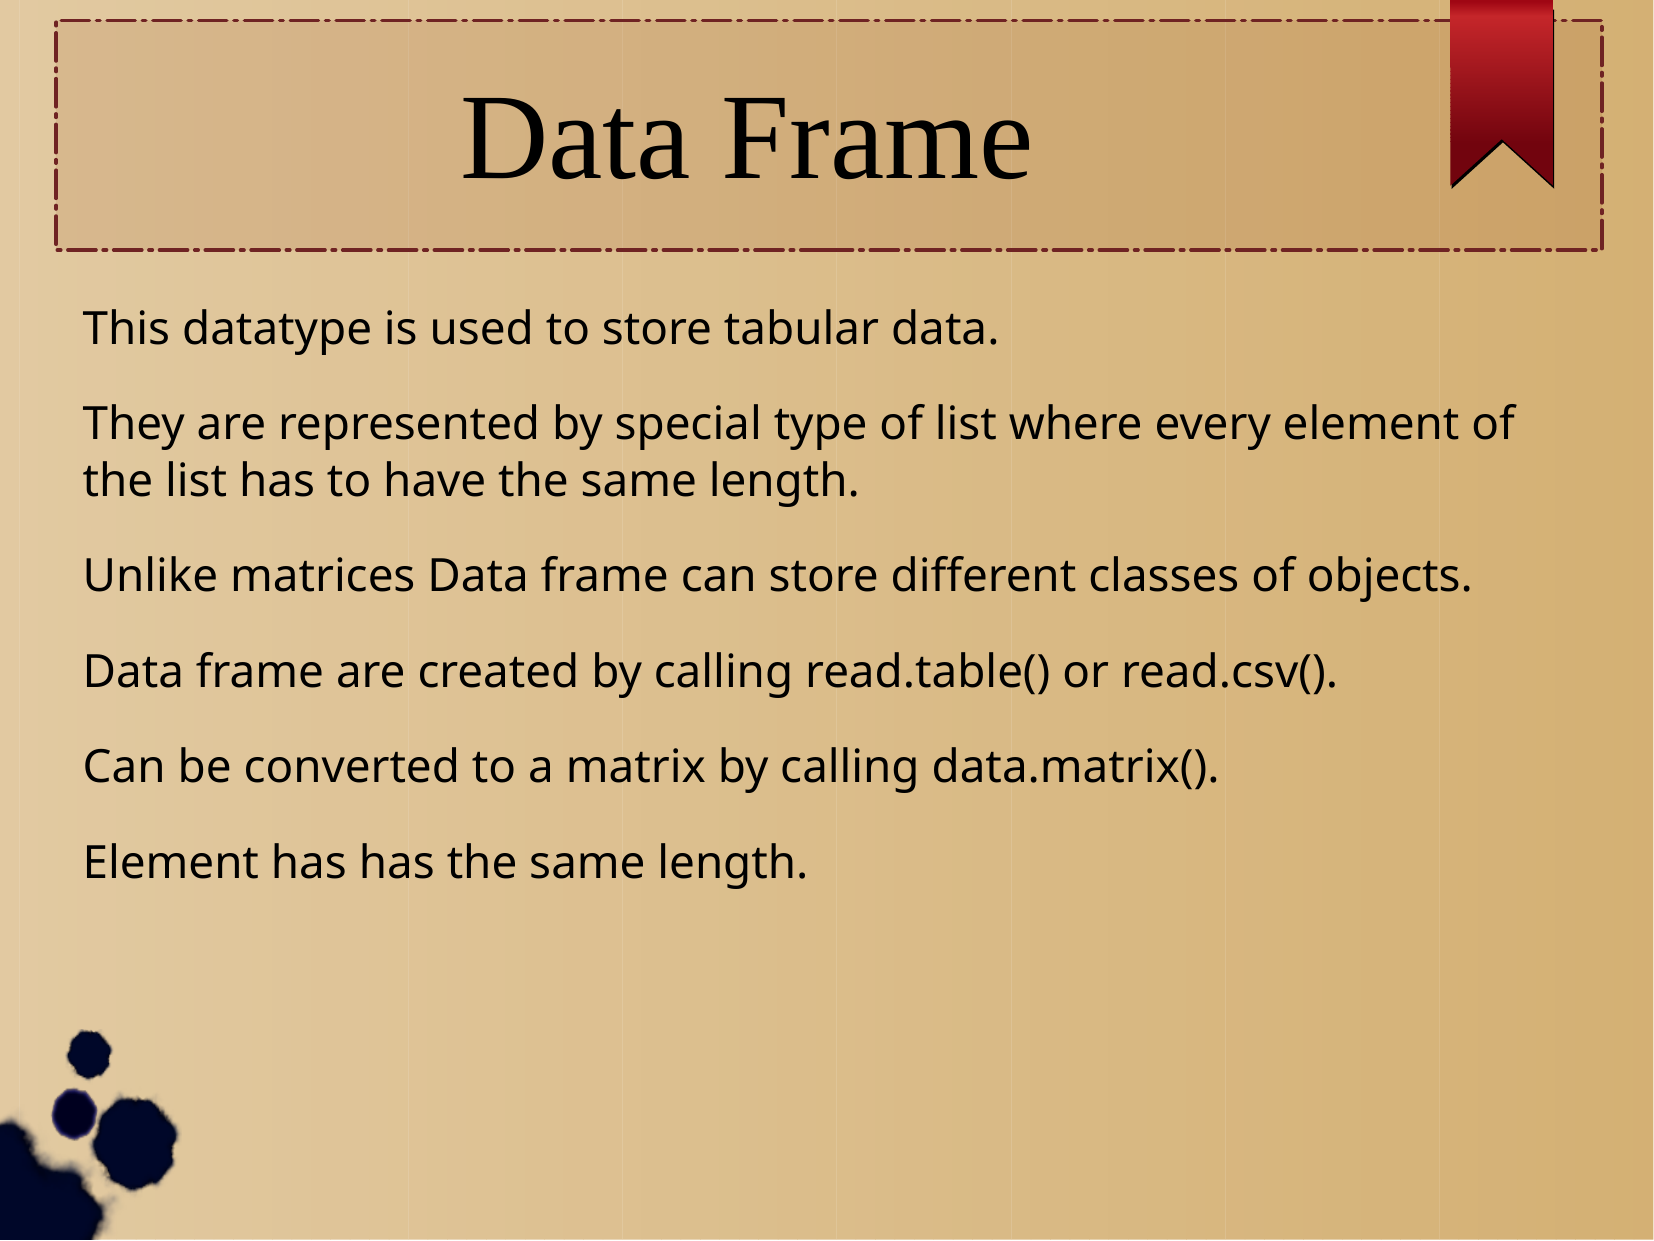

# Data Frame
This datatype is used to store tabular data.
They are represented by special type of list where every element of the list has to have the same length.
Unlike matrices Data frame can store different classes of objects.
Data frame are created by calling read.table() or read.csv().
Can be converted to a matrix by calling data.matrix().
Element has has the same length.